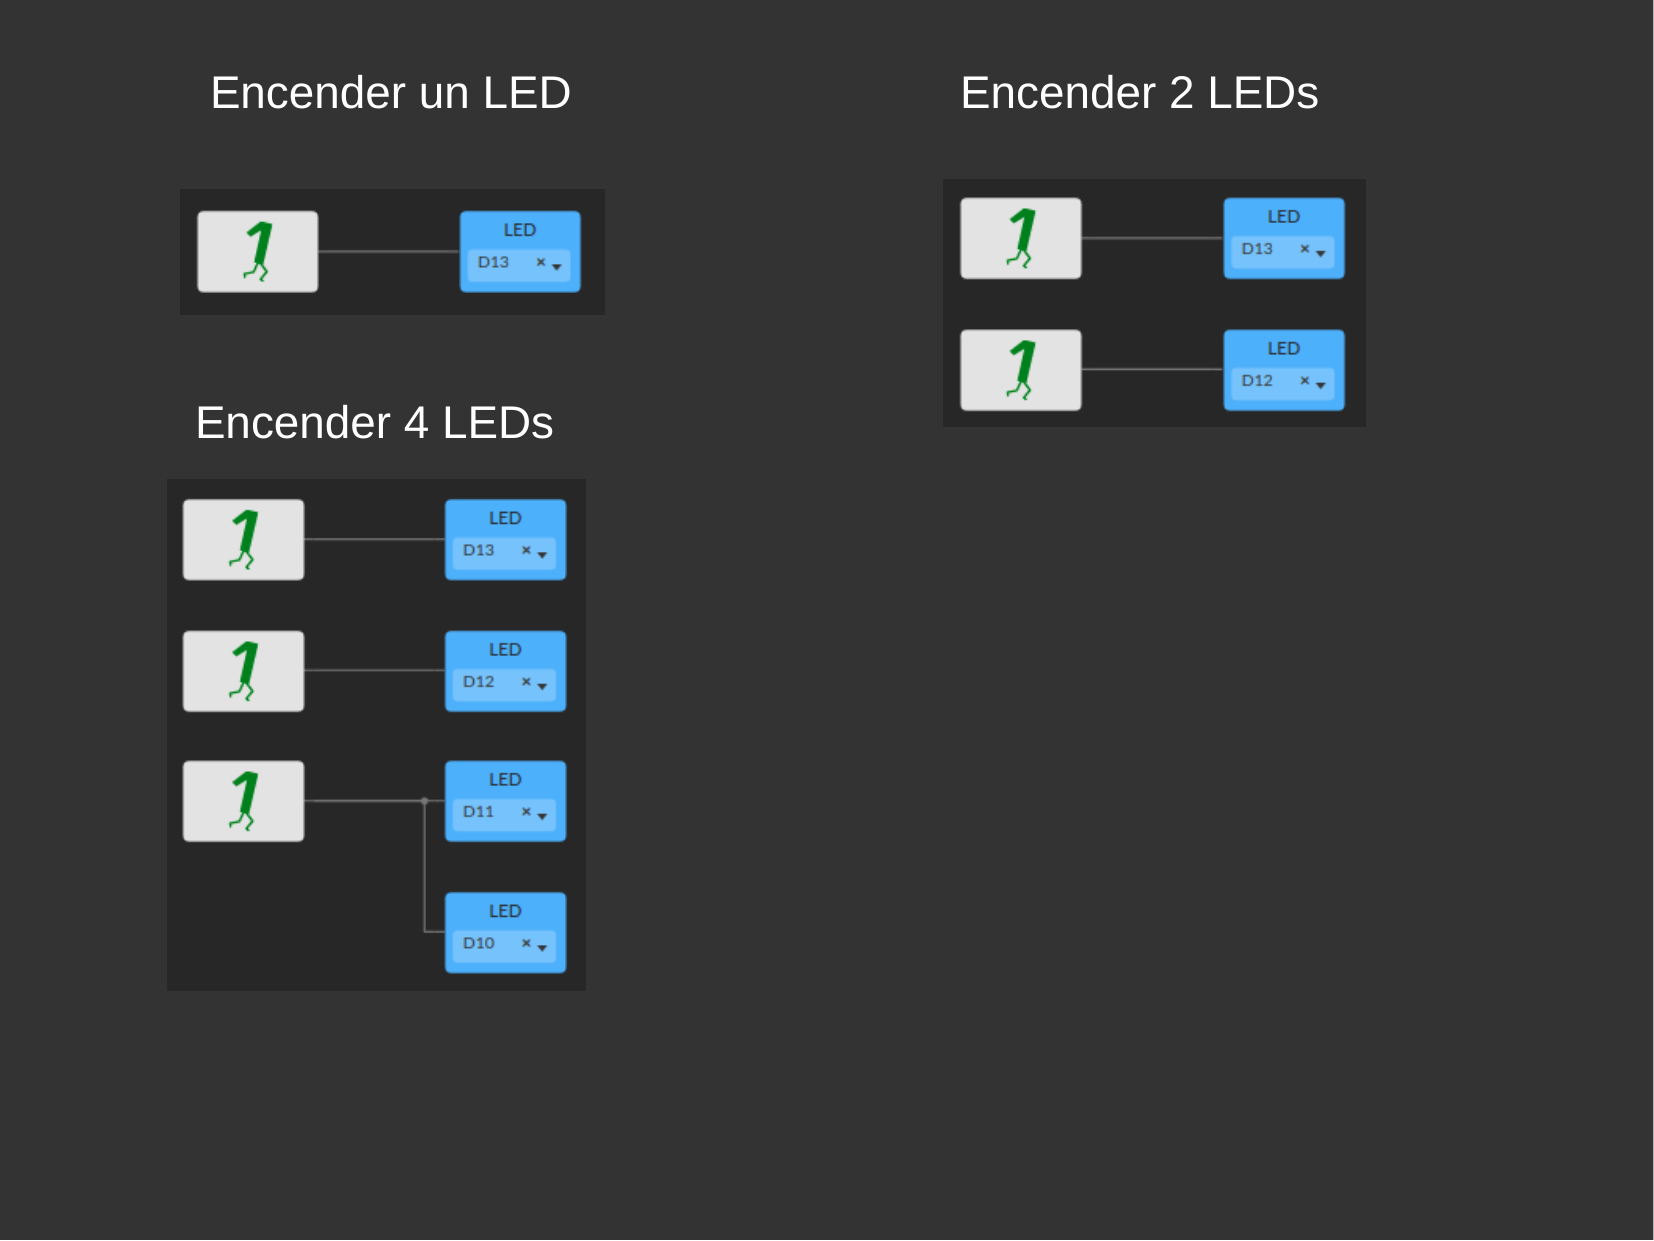

Encender un LED
Encender 2 LEDs
Encender 4 LEDs